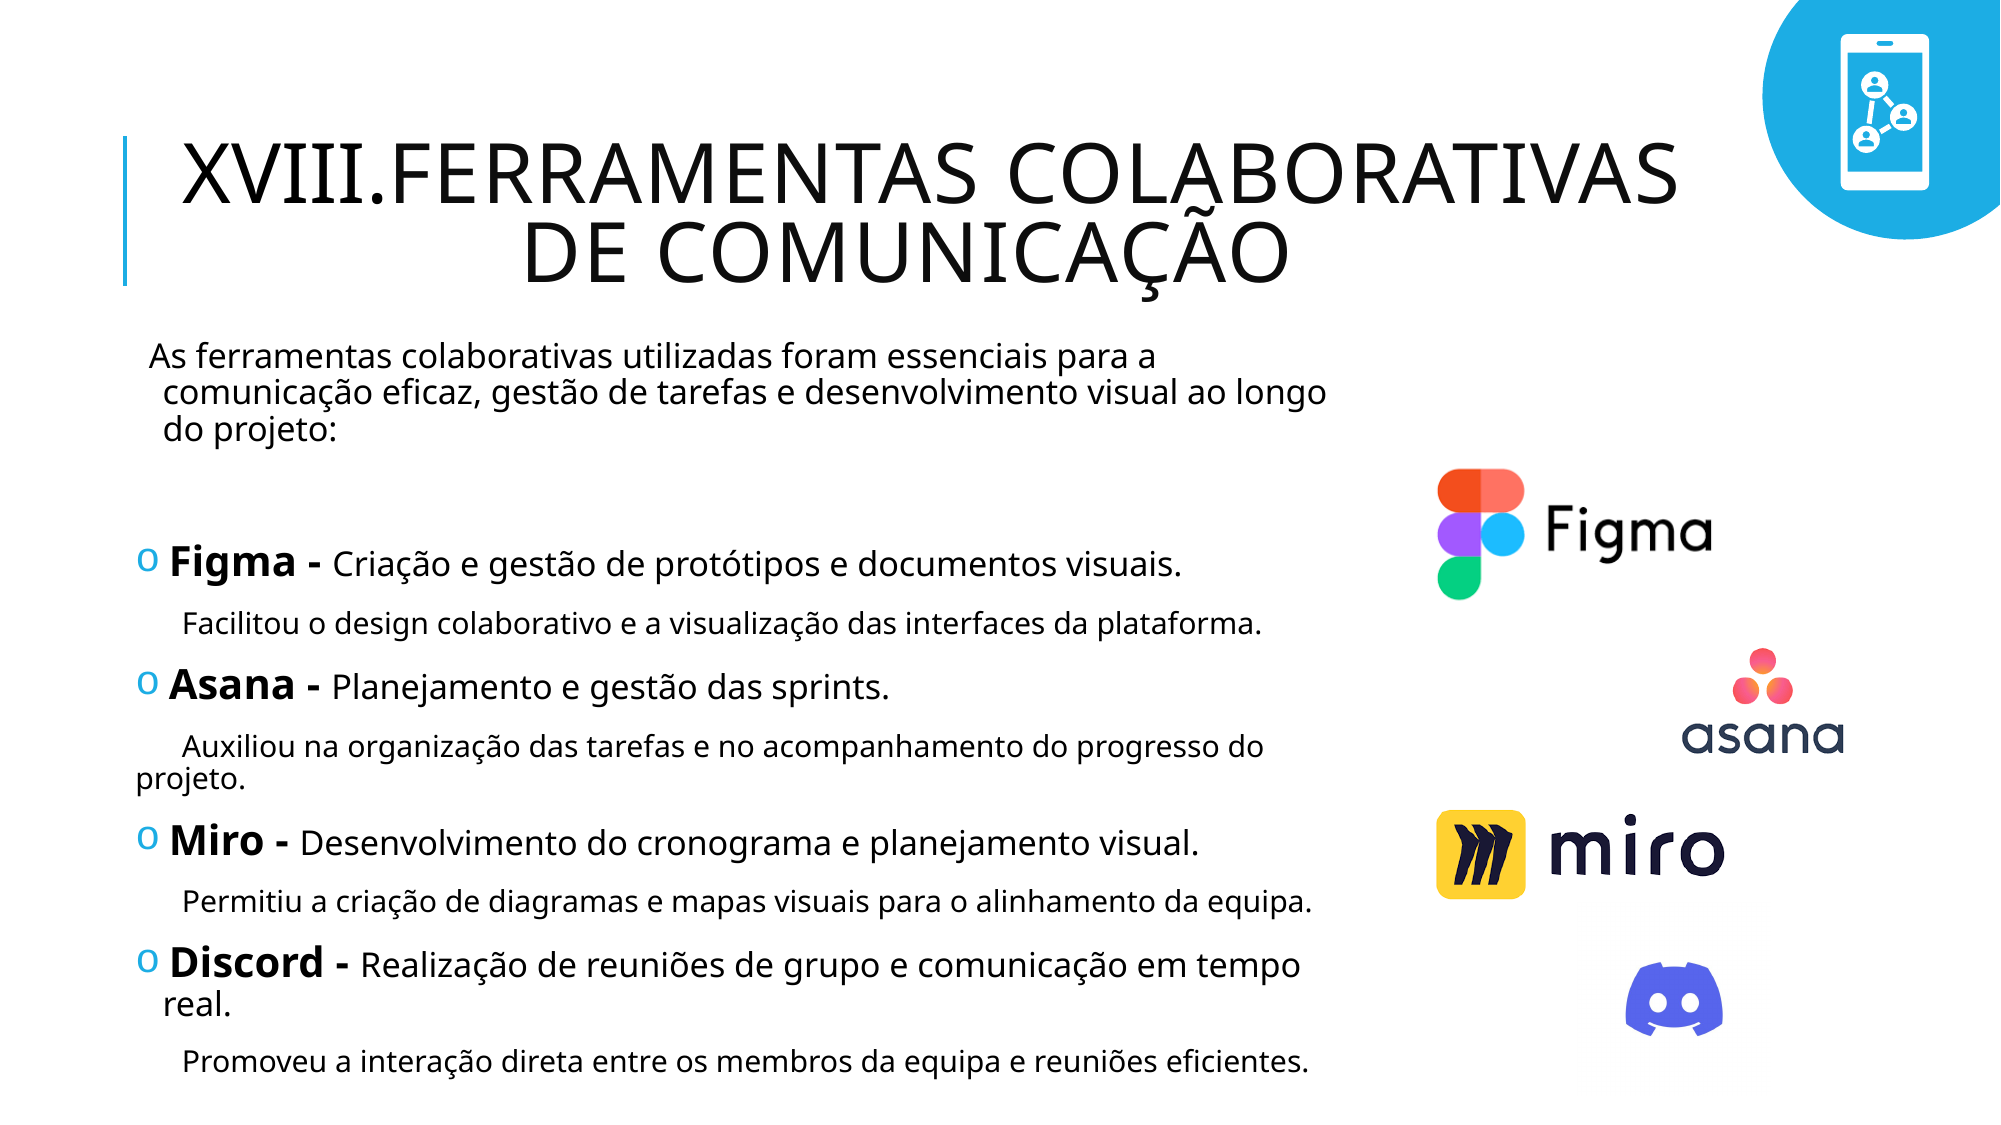

# Ferramentas Colaborativas De Comunicação
As ferramentas colaborativas utilizadas foram essenciais para a comunicação eficaz, gestão de tarefas e desenvolvimento visual ao longo do projeto:
 Figma - Criação e gestão de protótipos e documentos visuais.
 Facilitou o design colaborativo e a visualização das interfaces da plataforma.
 Asana - Planejamento e gestão das sprints.
 Auxiliou na organização das tarefas e no acompanhamento do progresso do projeto.
 Miro - Desenvolvimento do cronograma e planejamento visual.
 Permitiu a criação de diagramas e mapas visuais para o alinhamento da equipa.
 Discord - Realização de reuniões de grupo e comunicação em tempo real.
 Promoveu a interação direta entre os membros da equipa e reuniões eficientes.